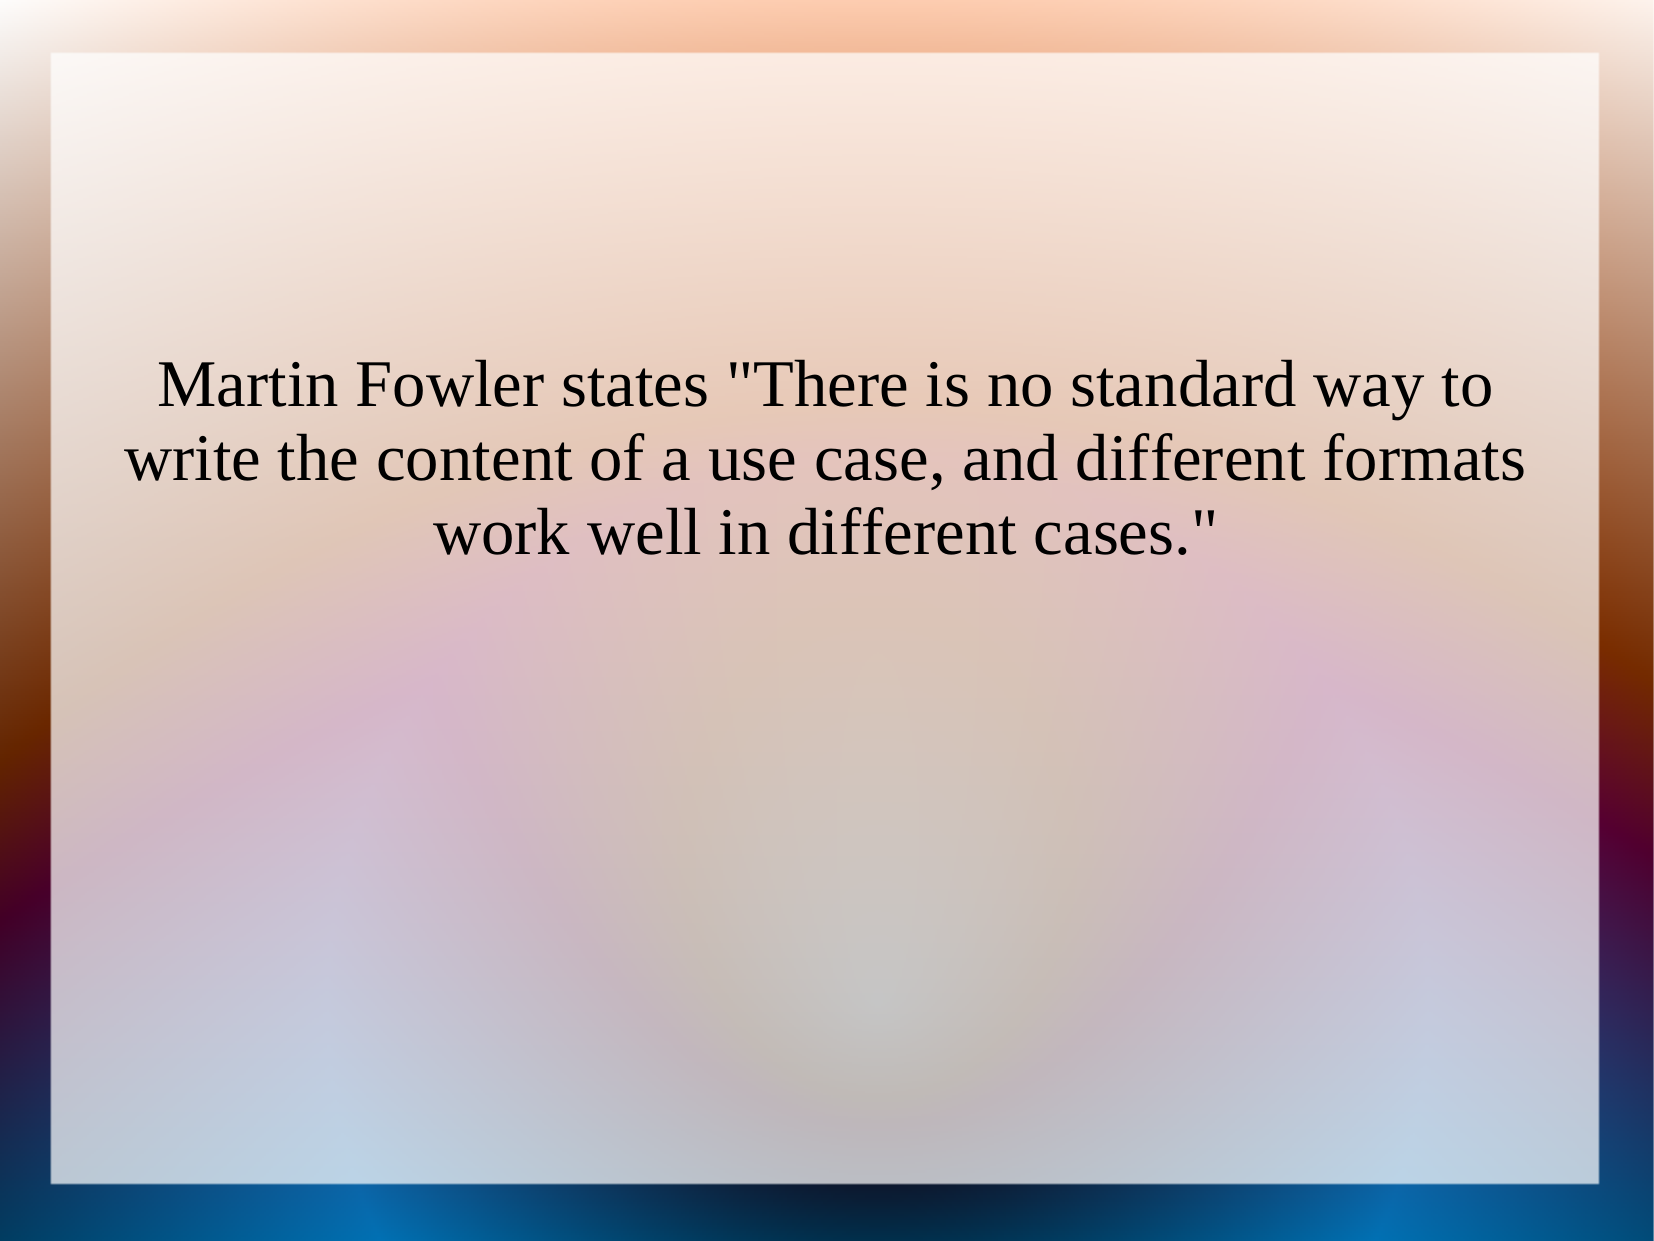

# Martin Fowler states "There is no standard way to write the content of a use case, and different formats work well in different cases."